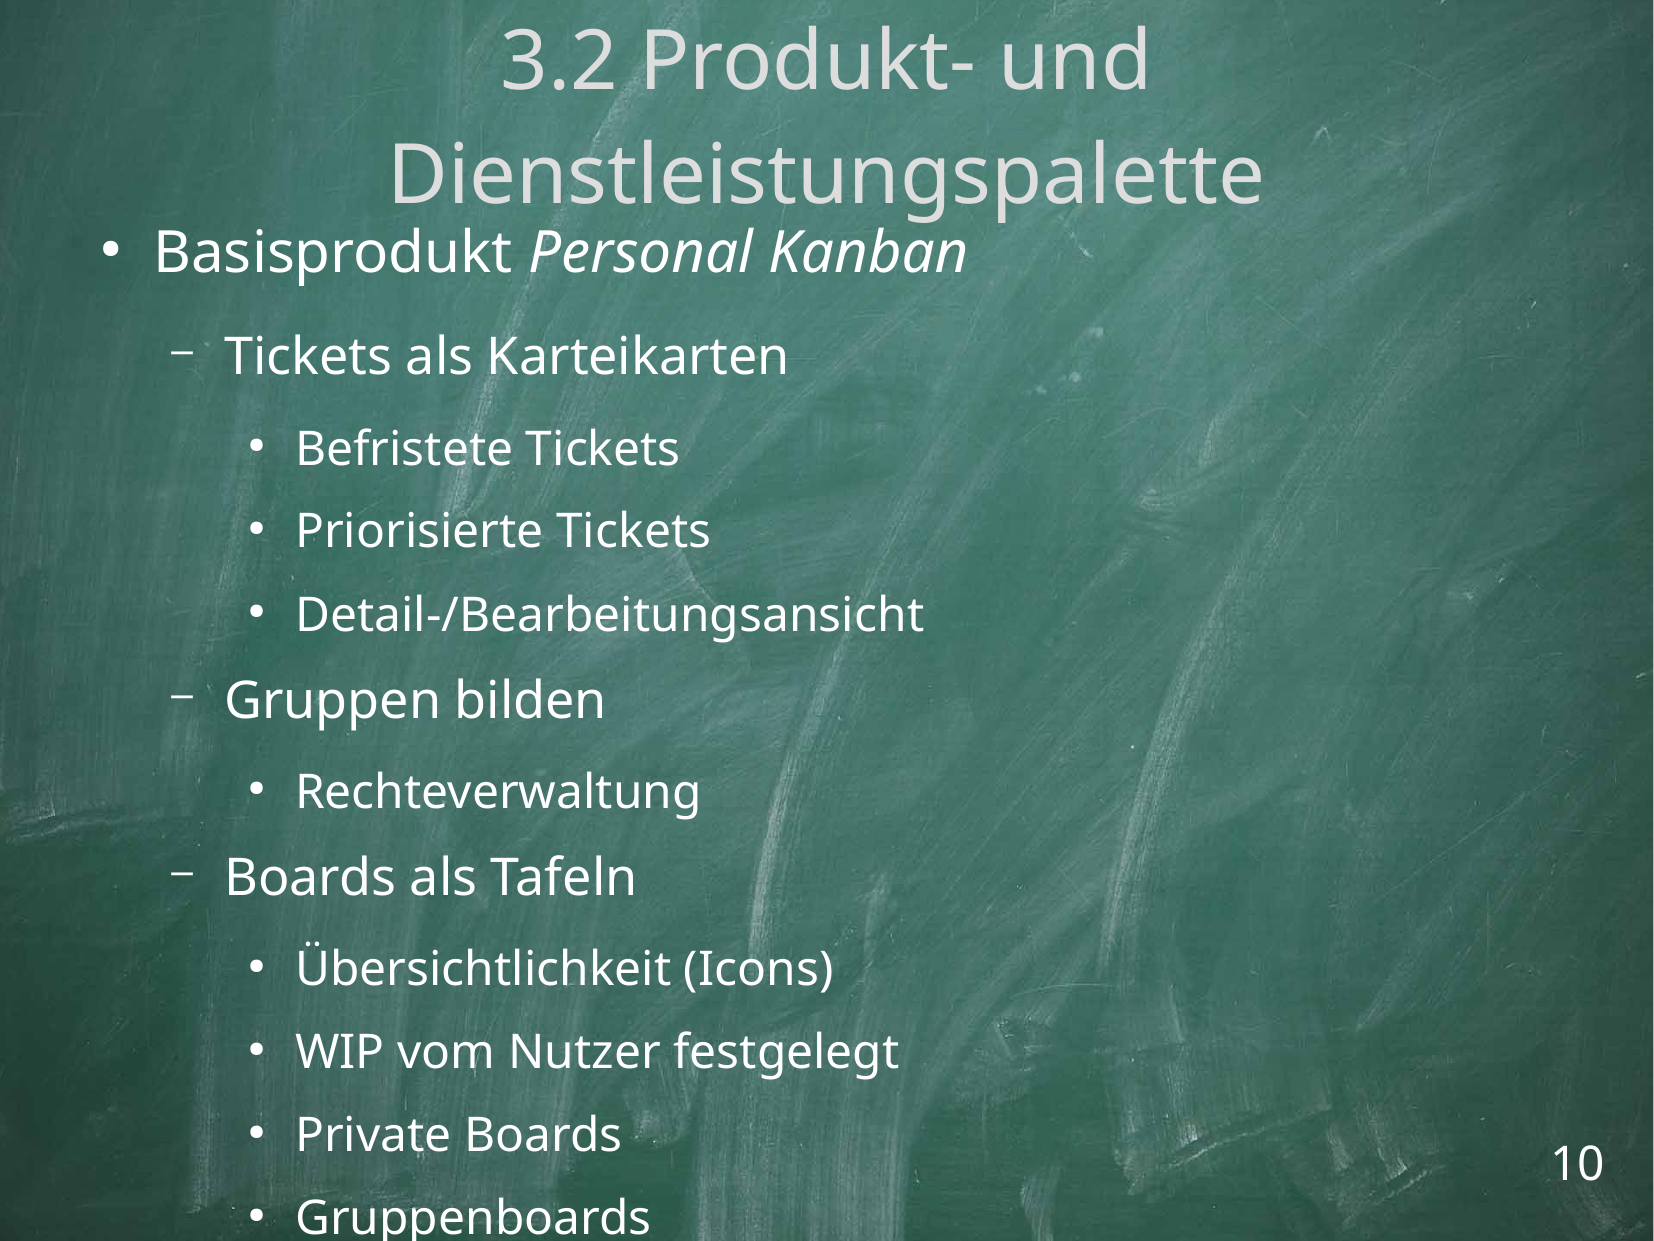

# 3.2 Produkt- und Dienstleistungspalette
Basisprodukt Personal Kanban
Tickets als Karteikarten
Befristete Tickets
Priorisierte Tickets
Detail-/Bearbeitungsansicht
Gruppen bilden
Rechteverwaltung
Boards als Tafeln
Übersichtlichkeit (Icons)
WIP vom Nutzer festgelegt
Private Boards
Gruppenboards
10
Mittelstufenprojekt: Personal Kanban